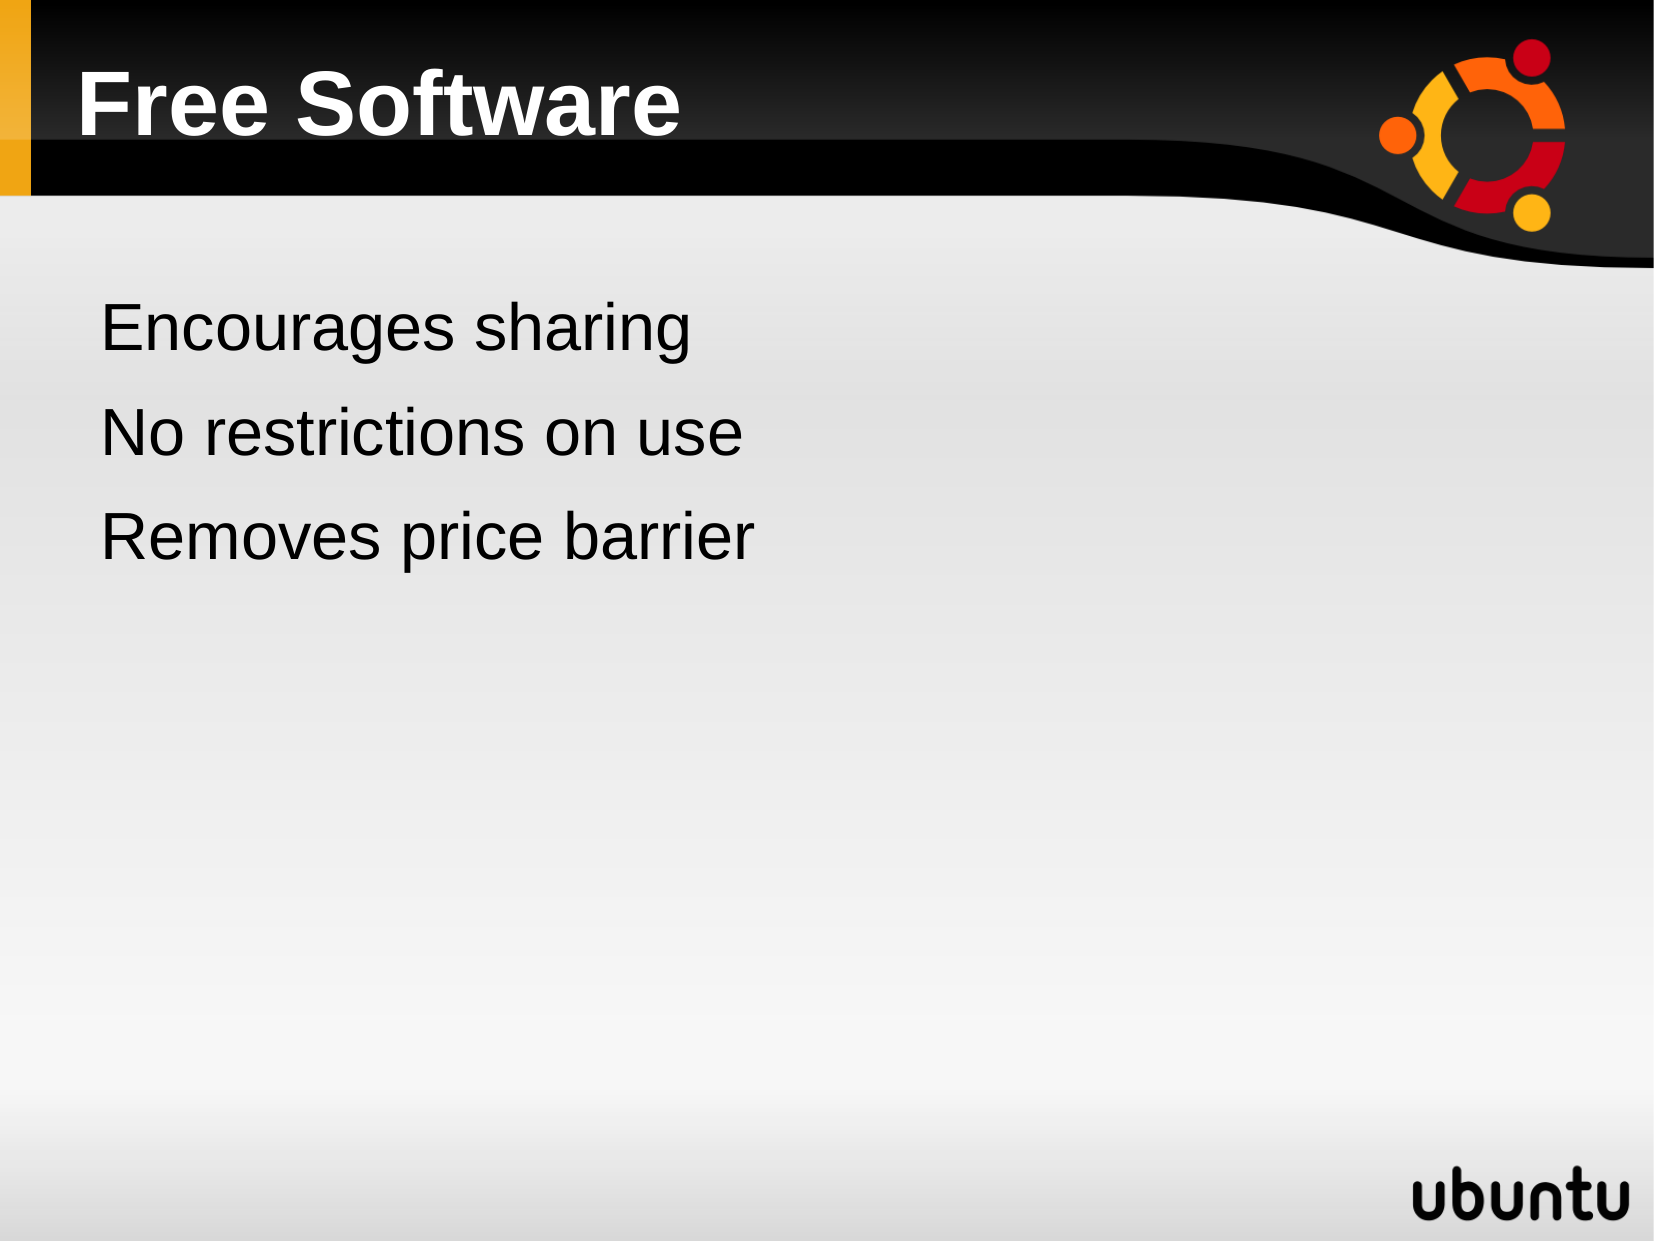

# Free Software
Encourages sharing
No restrictions on use
Removes price barrier